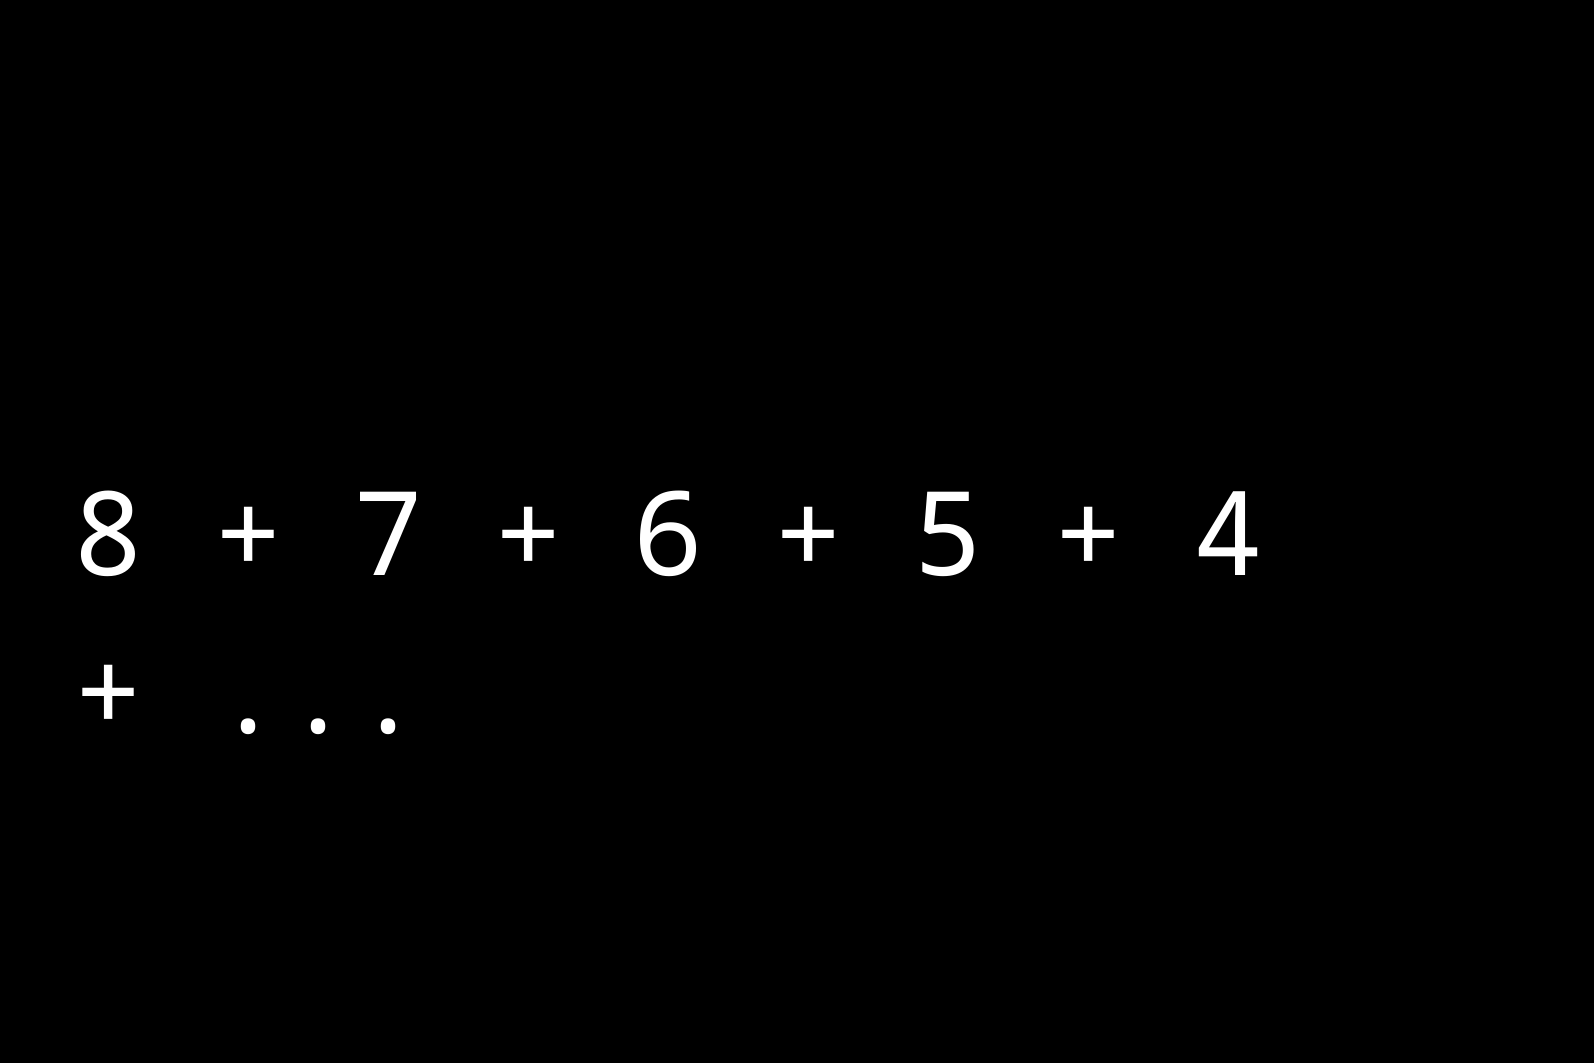

8 + 7 + 6 + 5 + 4 + ...